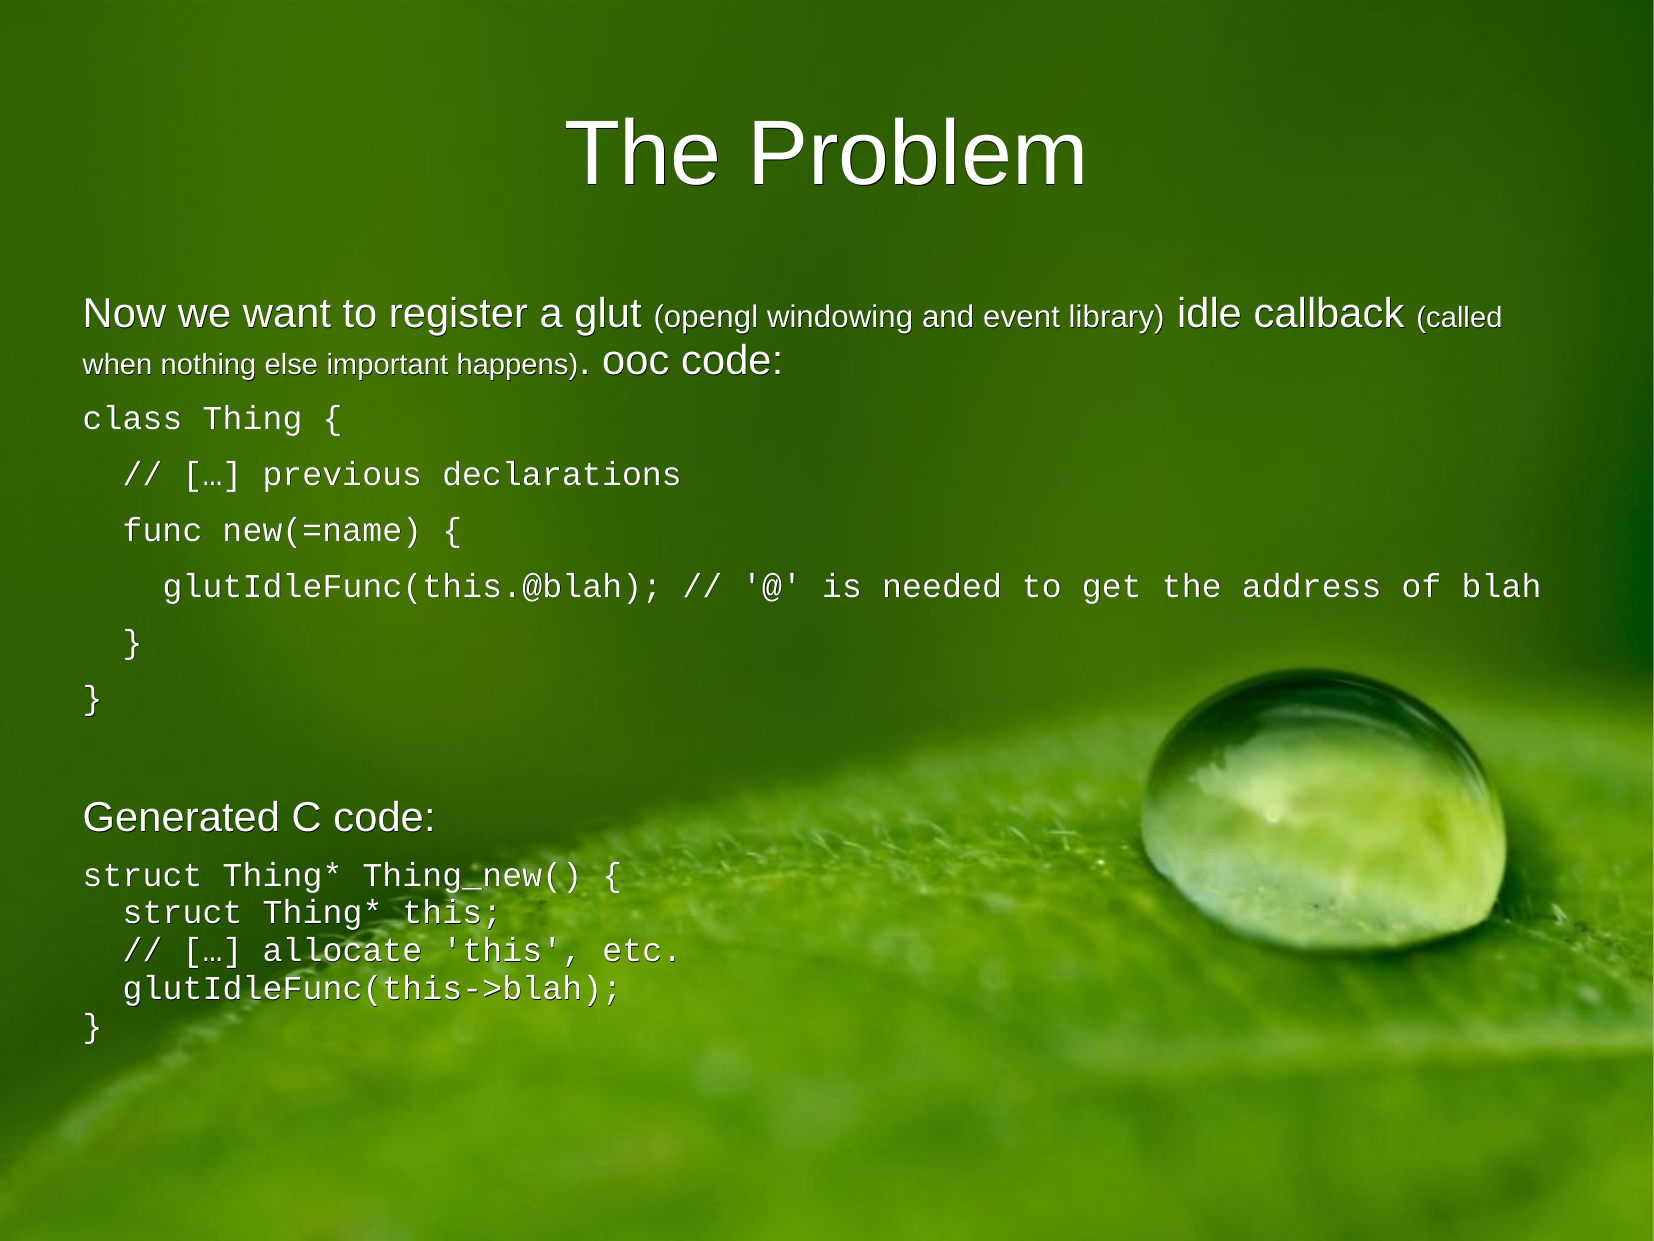

# The Problem
Now we want to register a glut (opengl windowing and event library) idle callback (called when nothing else important happens). ooc code:
class Thing {
 // […] previous declarations
 func new(=name) {
 glutIdleFunc(this.@blah); // '@' is needed to get the address of blah
 }
}
Generated C code:
struct Thing* Thing_new() {
 struct Thing* this;
 // […] allocate 'this', etc.
 glutIdleFunc(this->blah);
}